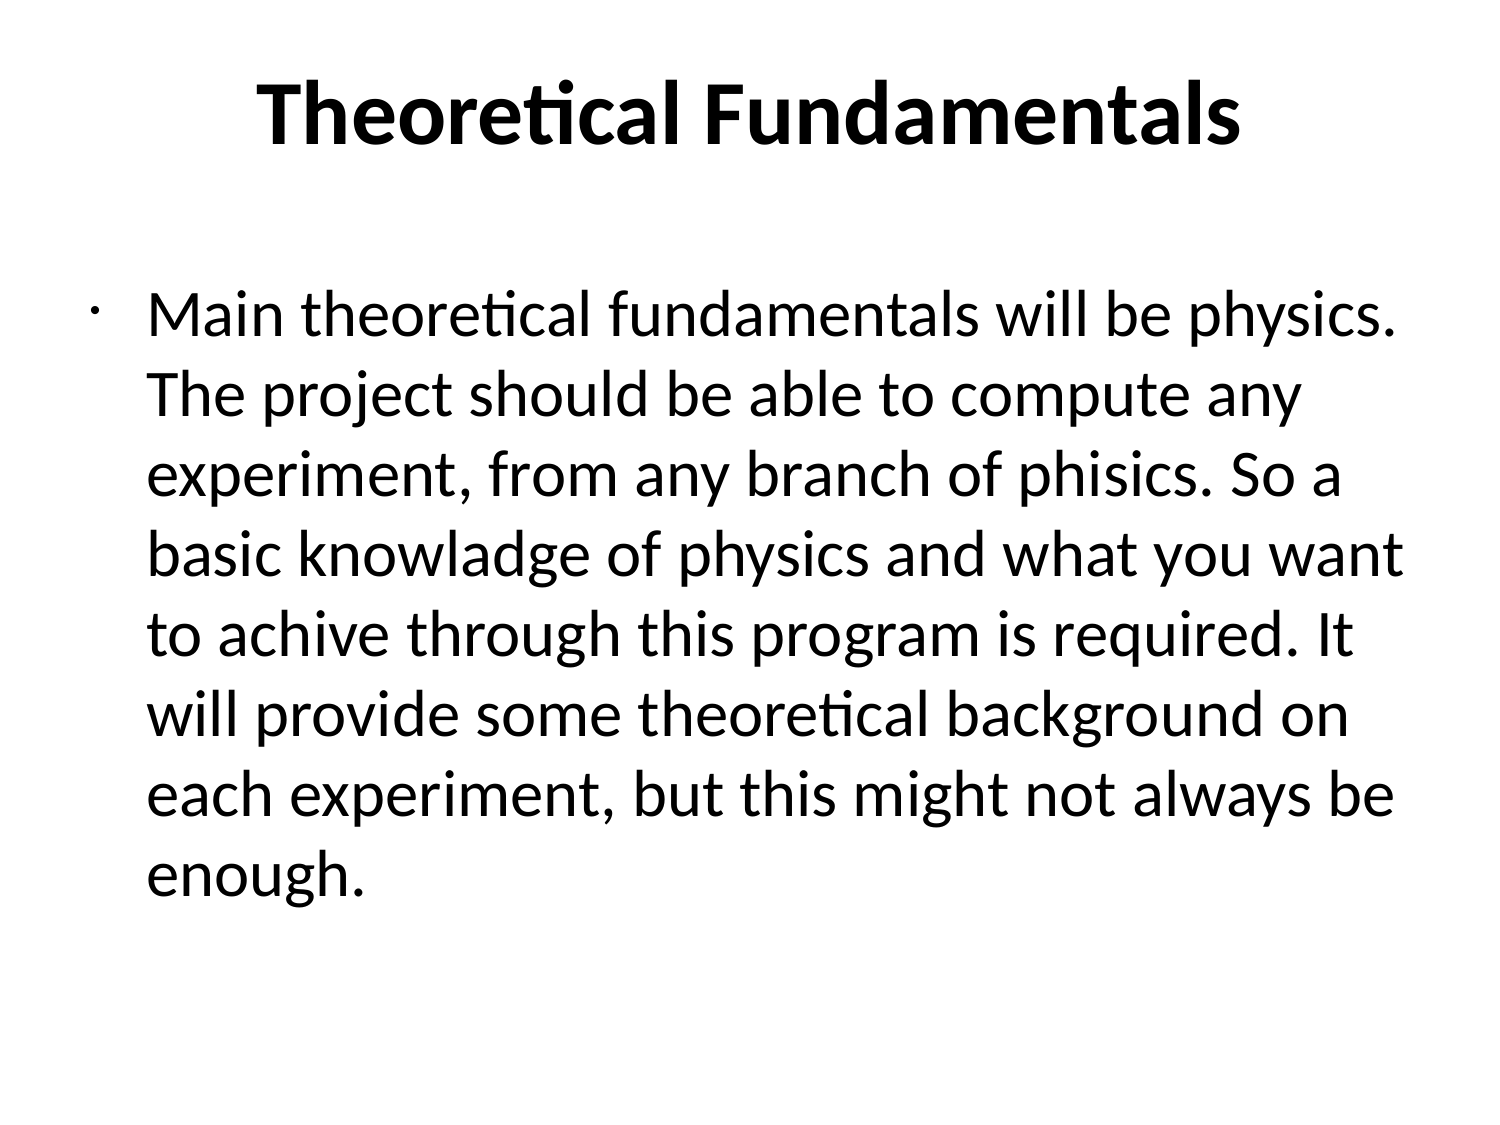

# Theoretical Fundamentals
Main theoretical fundamentals will be physics. The project should be able to compute any experiment, from any branch of phisics. So a basic knowladge of physics and what you want to achive through this program is required. It will provide some theoretical background on each experiment, but this might not always be enough.